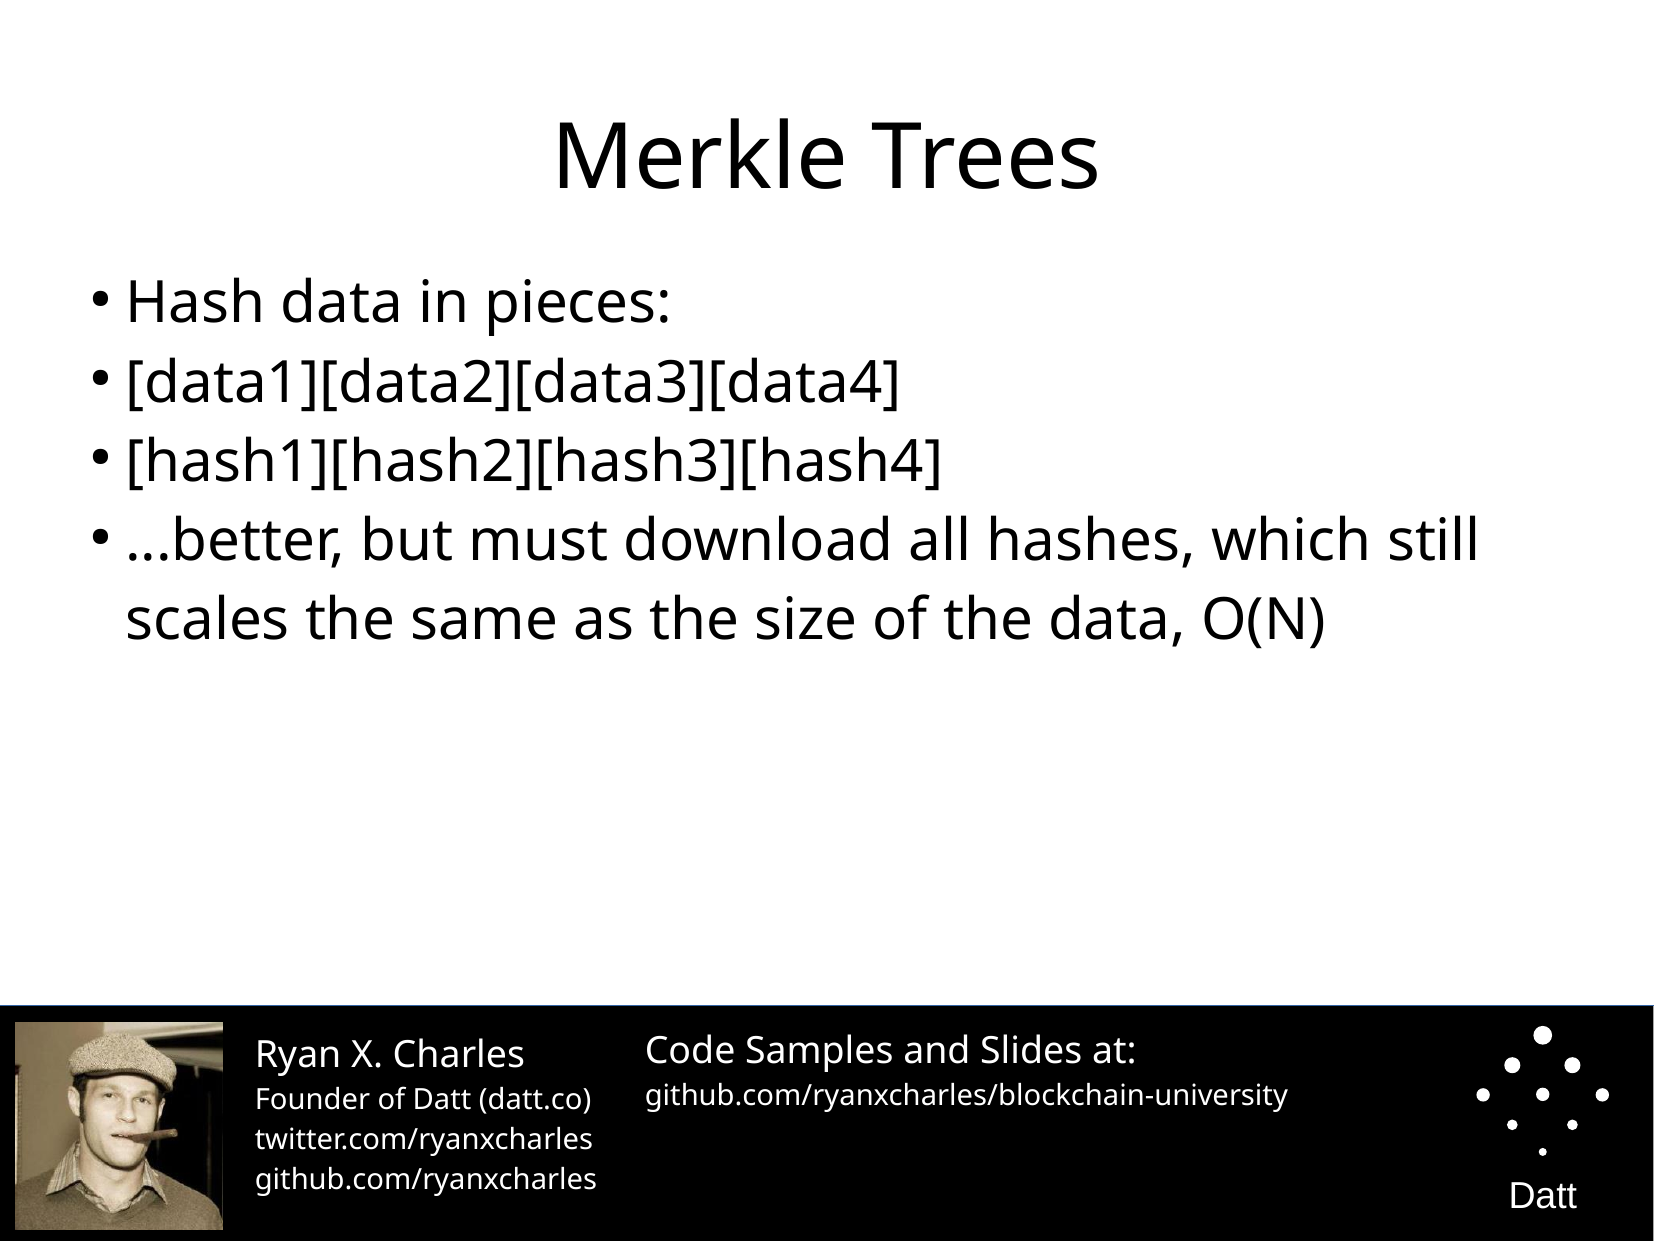

# Merkle Trees
Hash data in pieces:
[data1][data2][data3][data4]
[hash1][hash2][hash3][hash4]
...better, but must download all hashes, which still scales the same as the size of the data, O(N)
Code Samples and Slides at:
github.com/ryanxcharles/blockchain-university
Ryan X. Charles
Founder of Datt (datt.co)
twitter.com/ryanxcharles
github.com/ryanxcharles
Datt